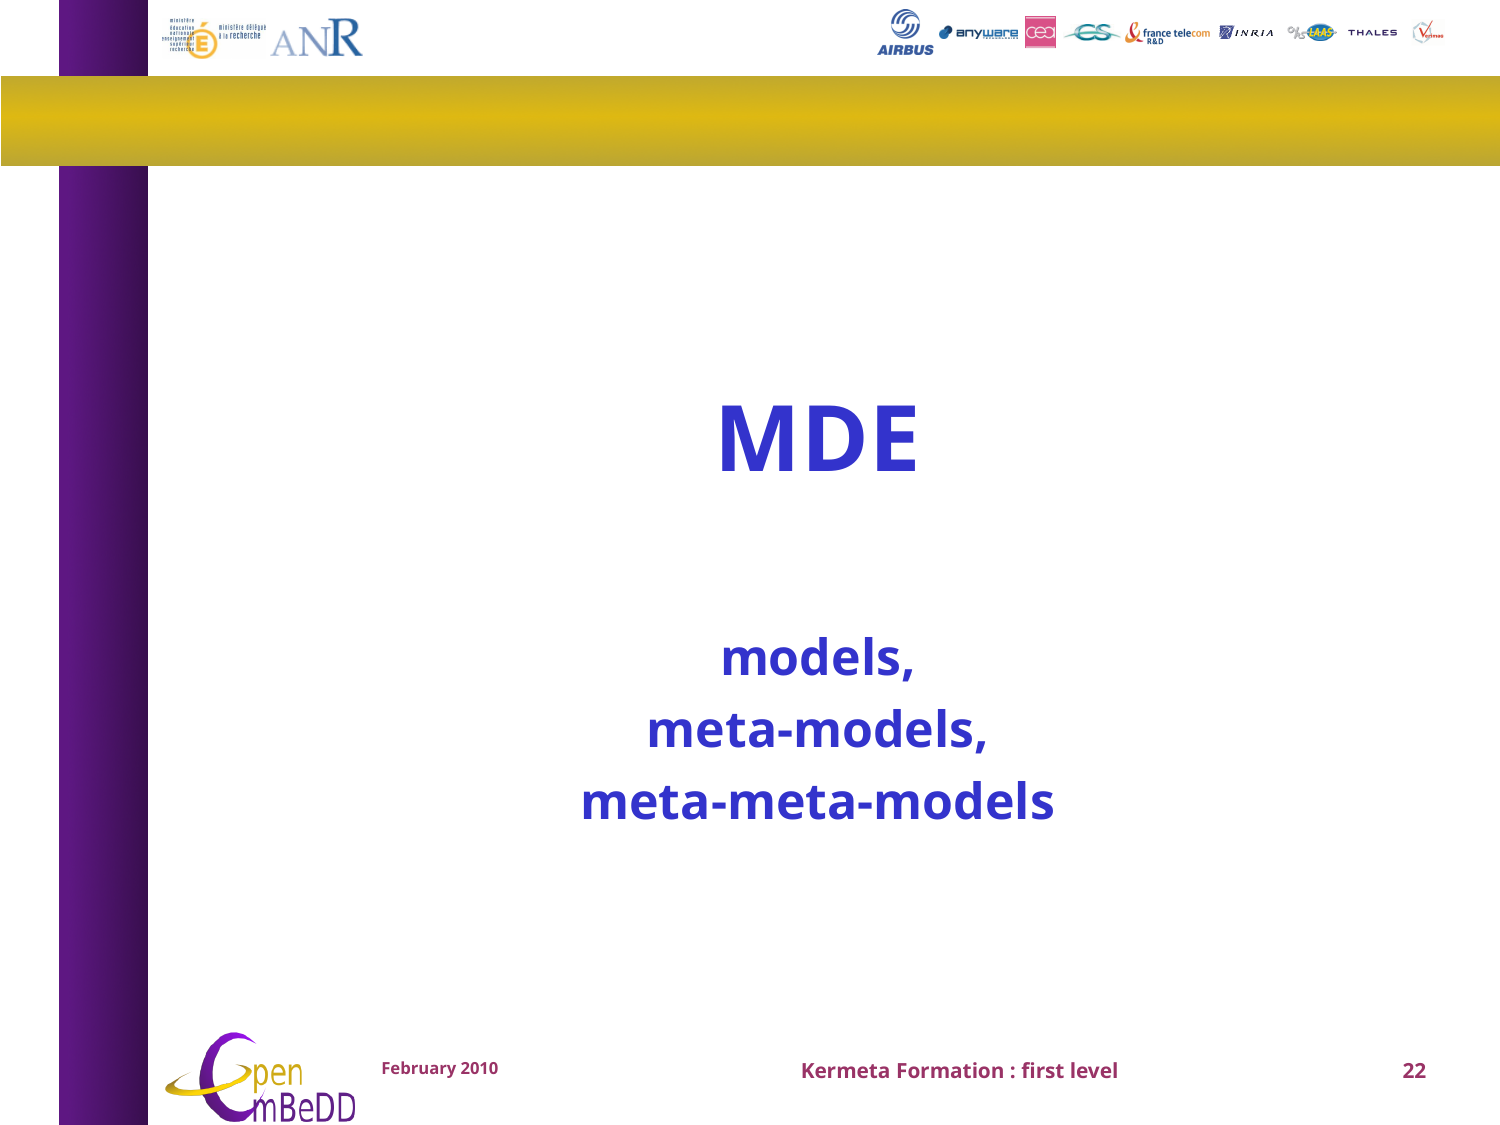

#
MDE
models,
meta-models,
meta-meta-models
Kermeta Formation : first level
February 2010
21